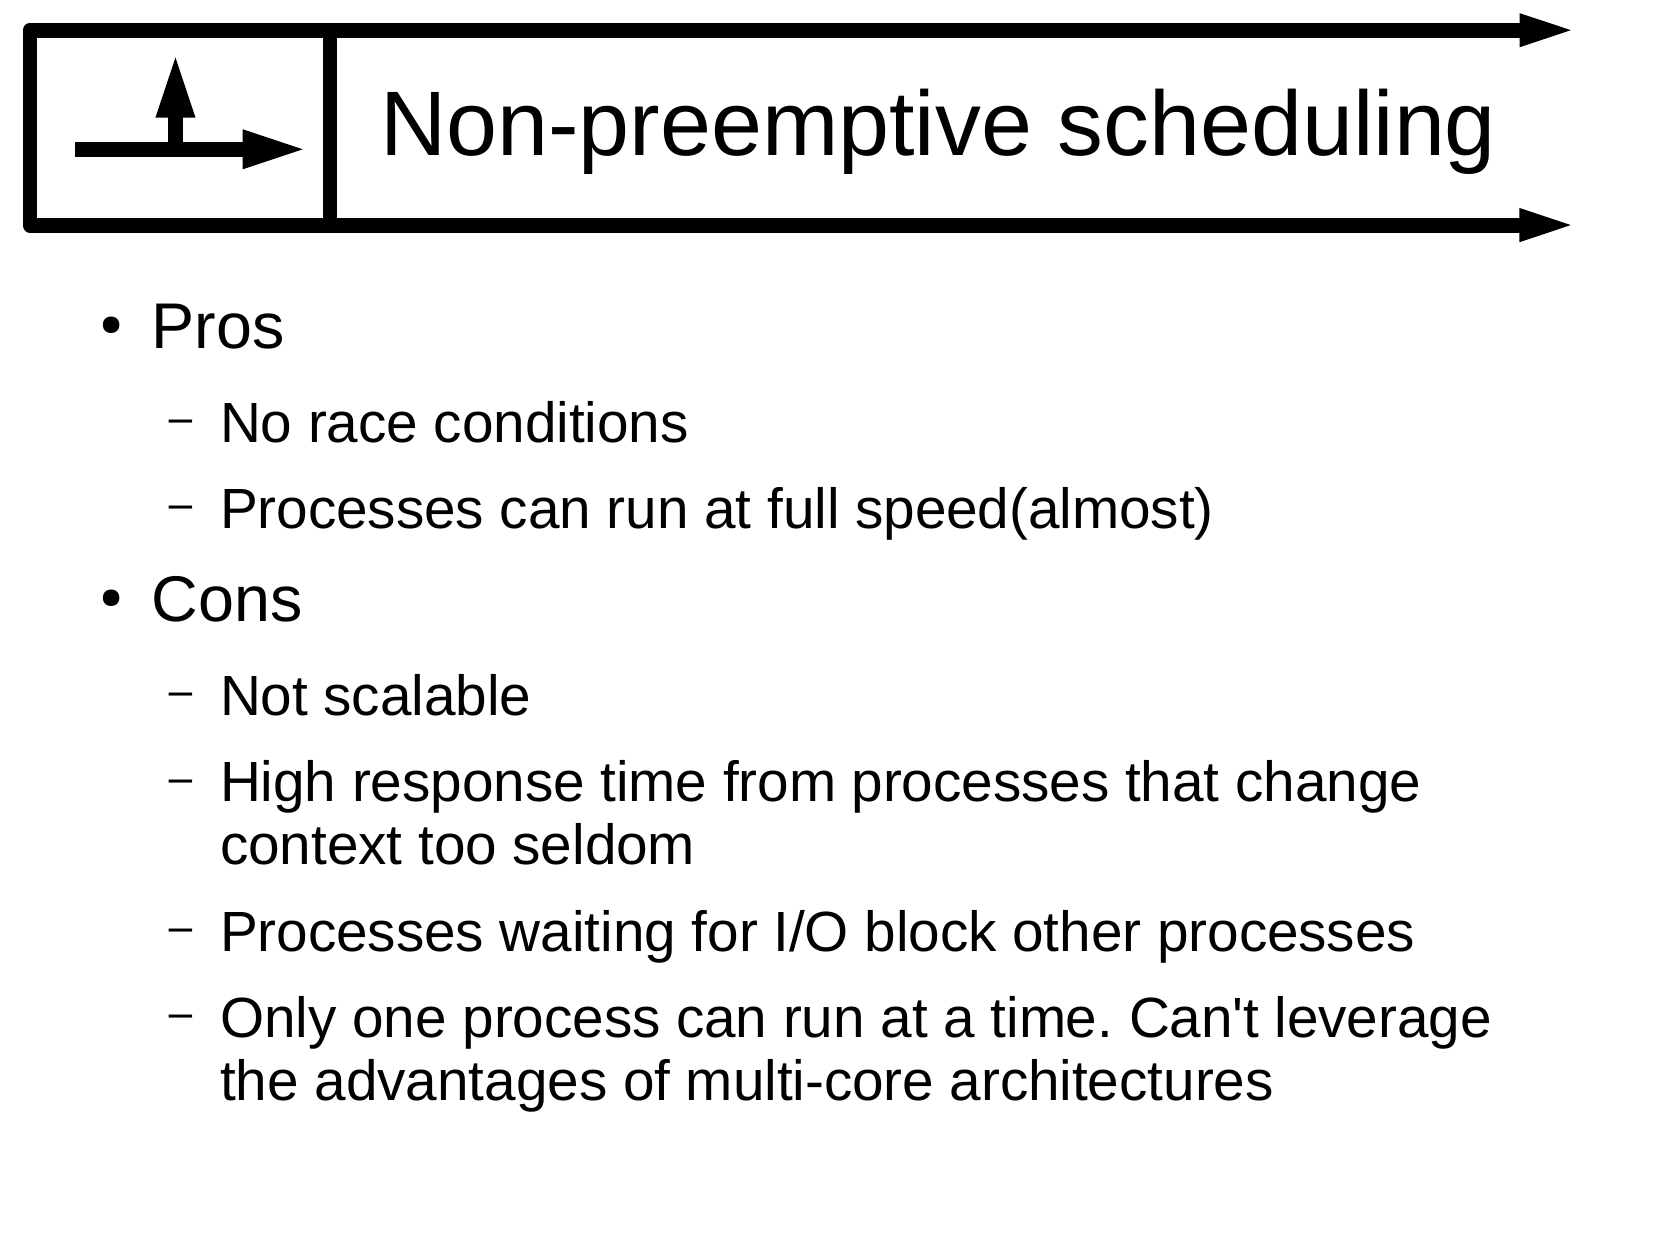

# Non-preemptive scheduling
Pros
No race conditions
Processes can run at full speed(almost)
Cons
Not scalable
High response time from processes that change context too seldom
Processes waiting for I/O block other processes
Only one process can run at a time. Can't leverage the advantages of multi-core architectures